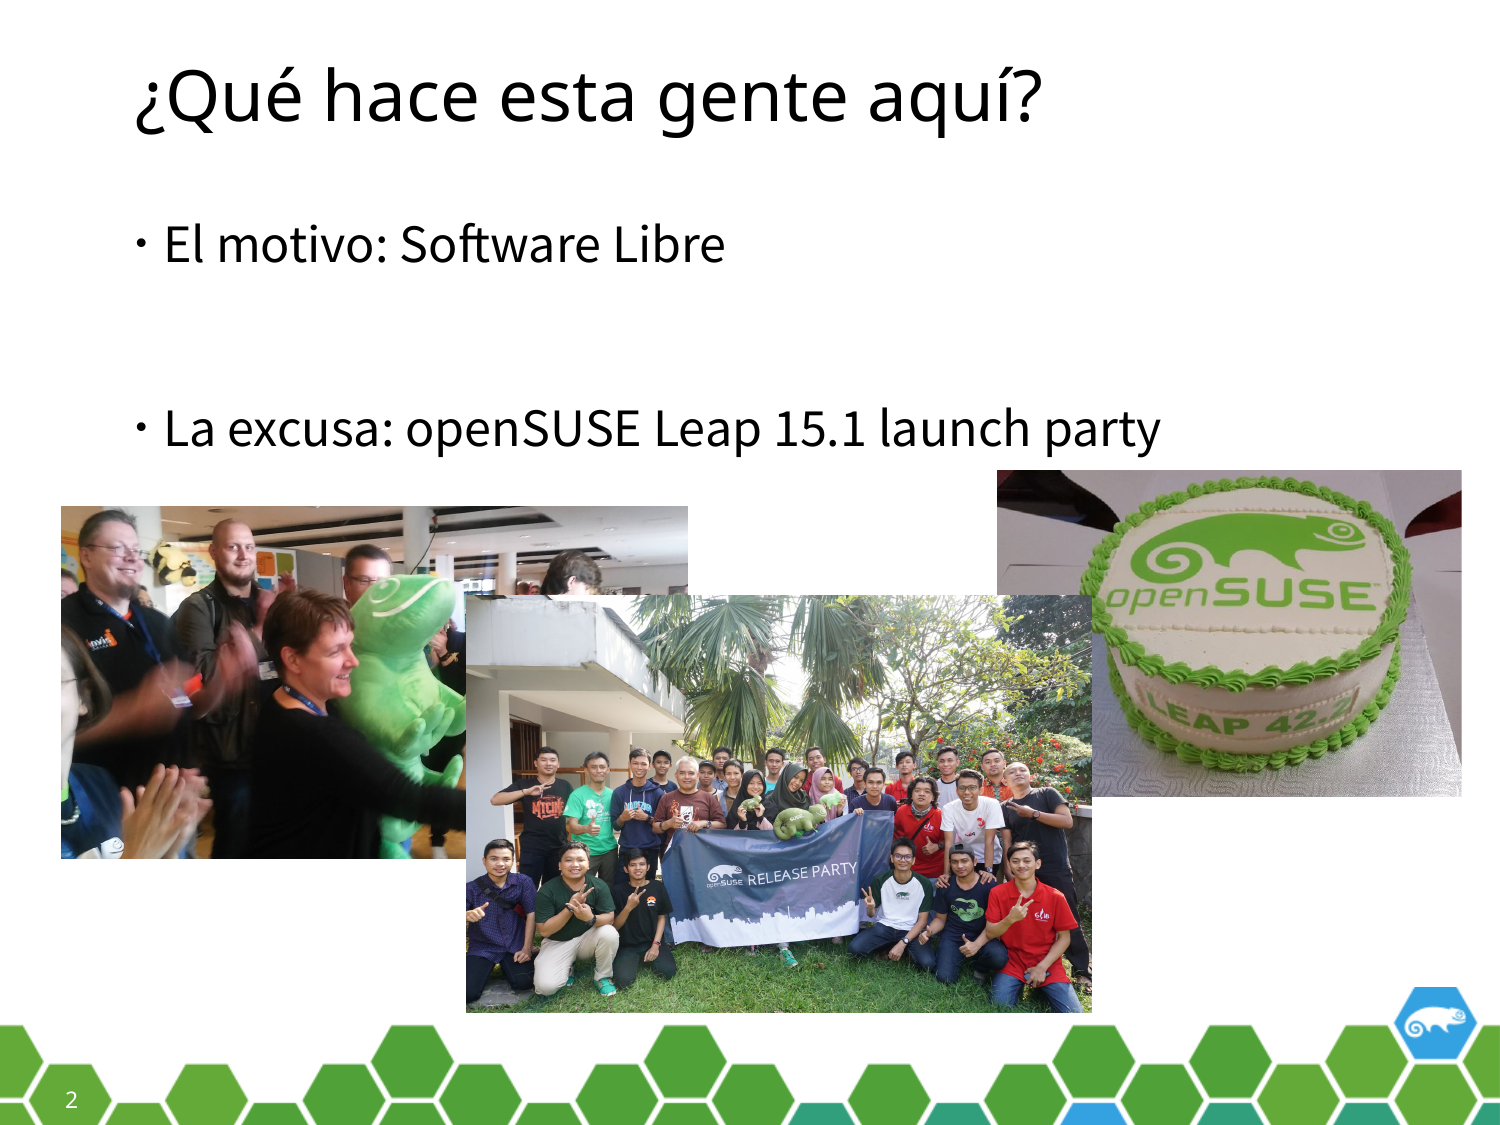

# ¿Qué hace esta gente aquí?
El motivo: Software Libre
La excusa: openSUSE Leap 15.1 launch party